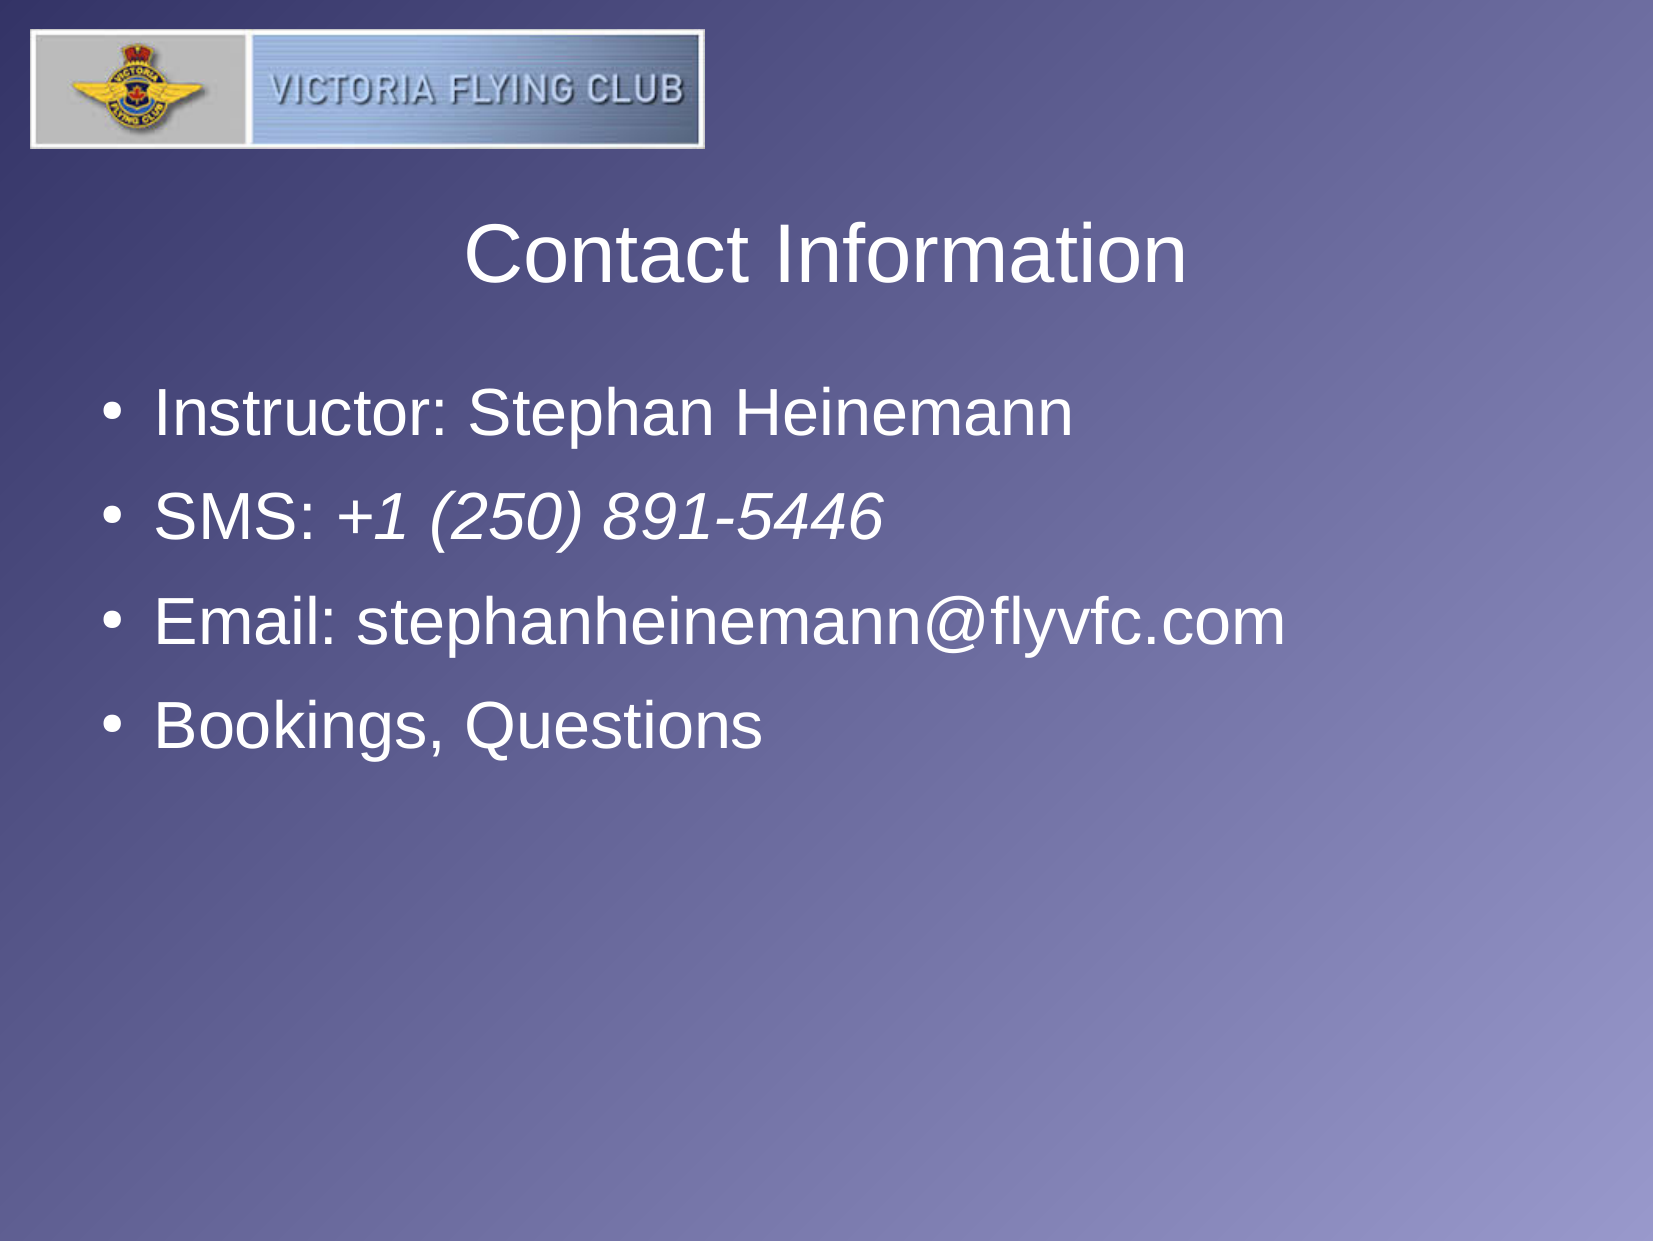

# Contact Information
Instructor: Stephan Heinemann
SMS: +1 (250) 891-5446
Email: stephanheinemann@flyvfc.com
Bookings, Questions